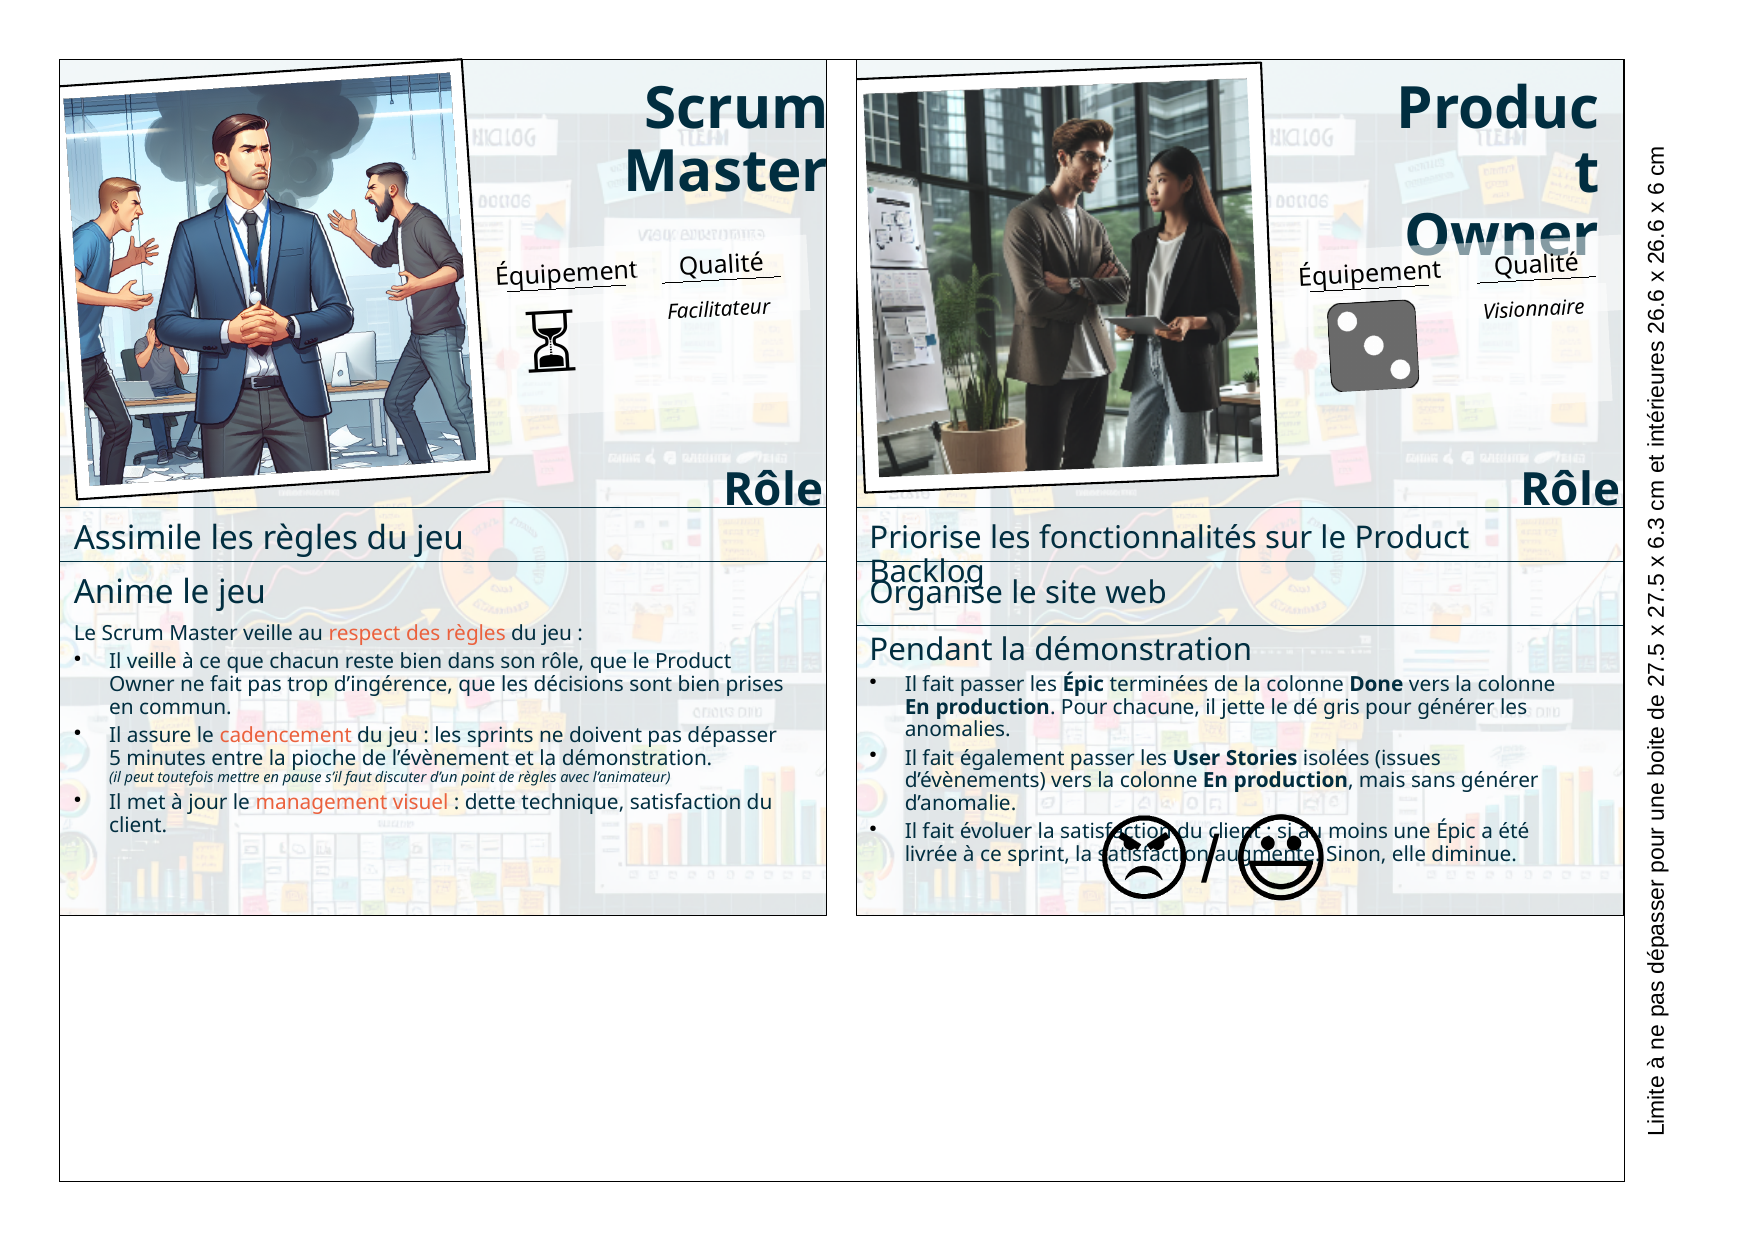

Scrum Master
Product Owner
Qualité
Qualité
Équipement
Équipement
Facilitateur
Visionnaire
 ⏳
Rôle
Rôle
Assimile les règles du jeu
Priorise les fonctionnalités sur le Product Backlog
Organise le site web
Anime le jeu
Le Scrum Master veille au respect des règles du jeu :
Il veille à ce que chacun reste bien dans son rôle, que le Product Owner ne fait pas trop d’ingérence, que les décisions sont bien prises en commun.
Il assure le cadencement du jeu : les sprints ne doivent pas dépasser 5 minutes entre la pioche de l’évènement et la démonstration.
(il peut toutefois mettre en pause s’il faut discuter d’un point de règles avec l’animateur)
Il met à jour le management visuel : dette technique, satisfaction du client.
Limite à ne pas dépasser pour une boite de 27.5 x 27.5 x 6.3 cm et intérieures 26.6 x 26.6 x 6 cm
Pendant la démonstration
Il fait passer les Épic terminées de la colonne Done vers la colonne En production. Pour chacune, il jette le dé gris pour générer les anomalies.
Il fait également passer les User Stories isolées (issues d’évènements) vers la colonne En production, mais sans générer d’anomalie.
Il fait évoluer la satisfaction du client : si au moins une Épic a été livrée à ce sprint, la satisfaction augmente. Sinon, elle diminue.
/